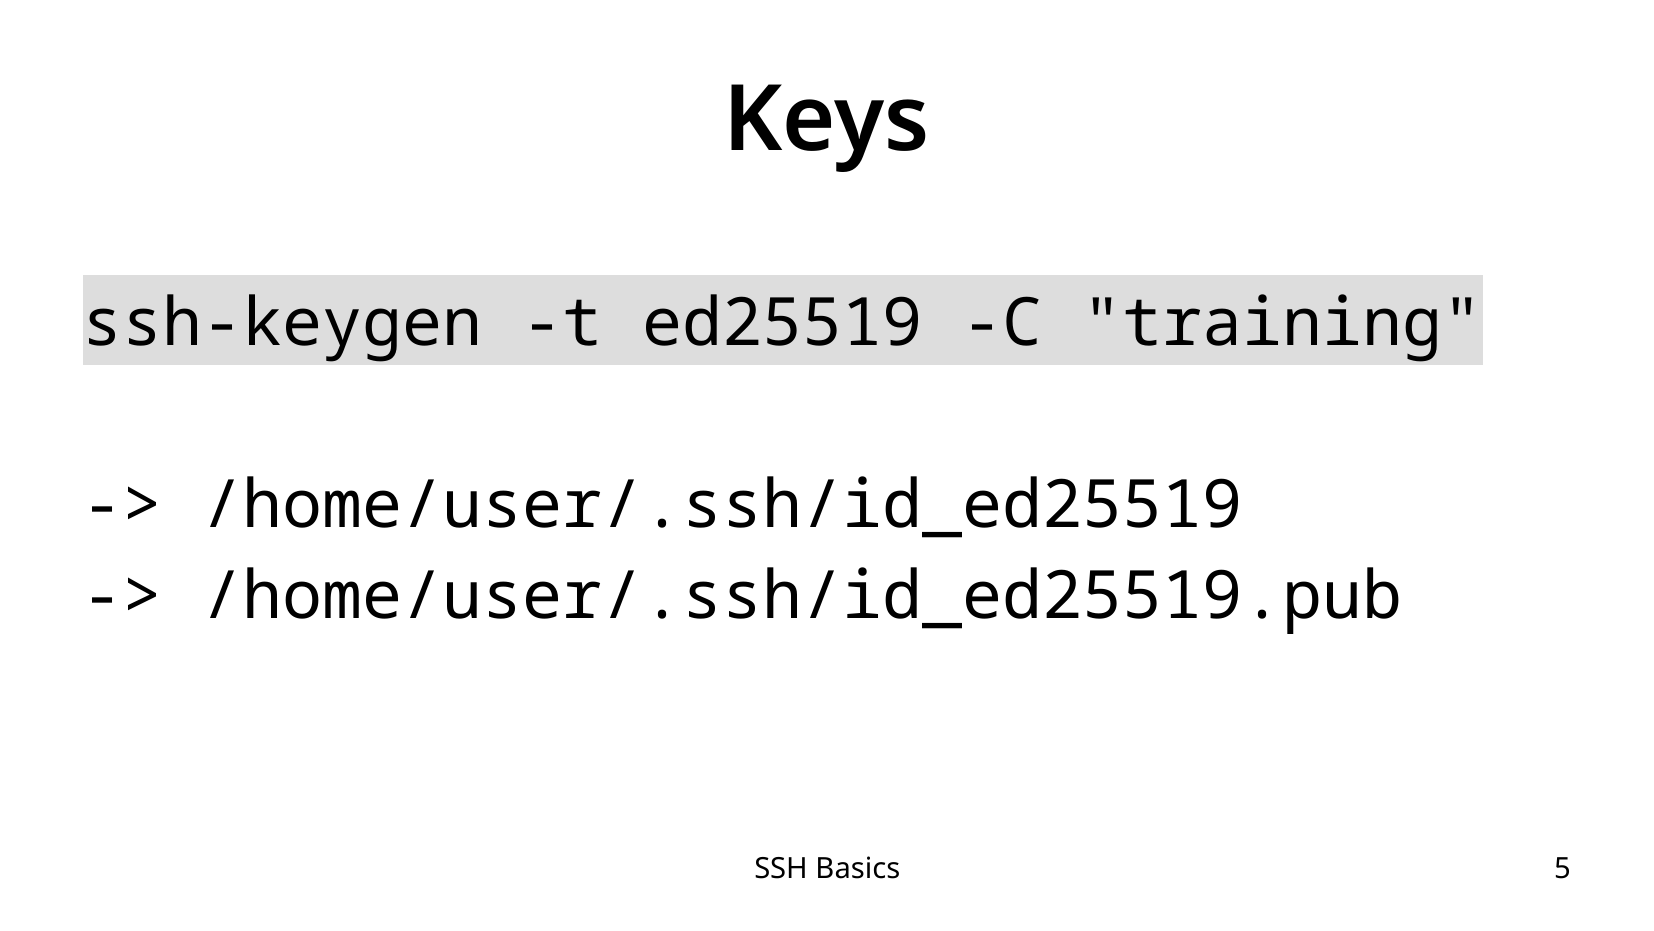

# Keys
ssh-keygen -t ed25519 -C "training"
-> /home/user/.ssh/id_ed25519
-> /home/user/.ssh/id_ed25519.pub
SSH Basics
5